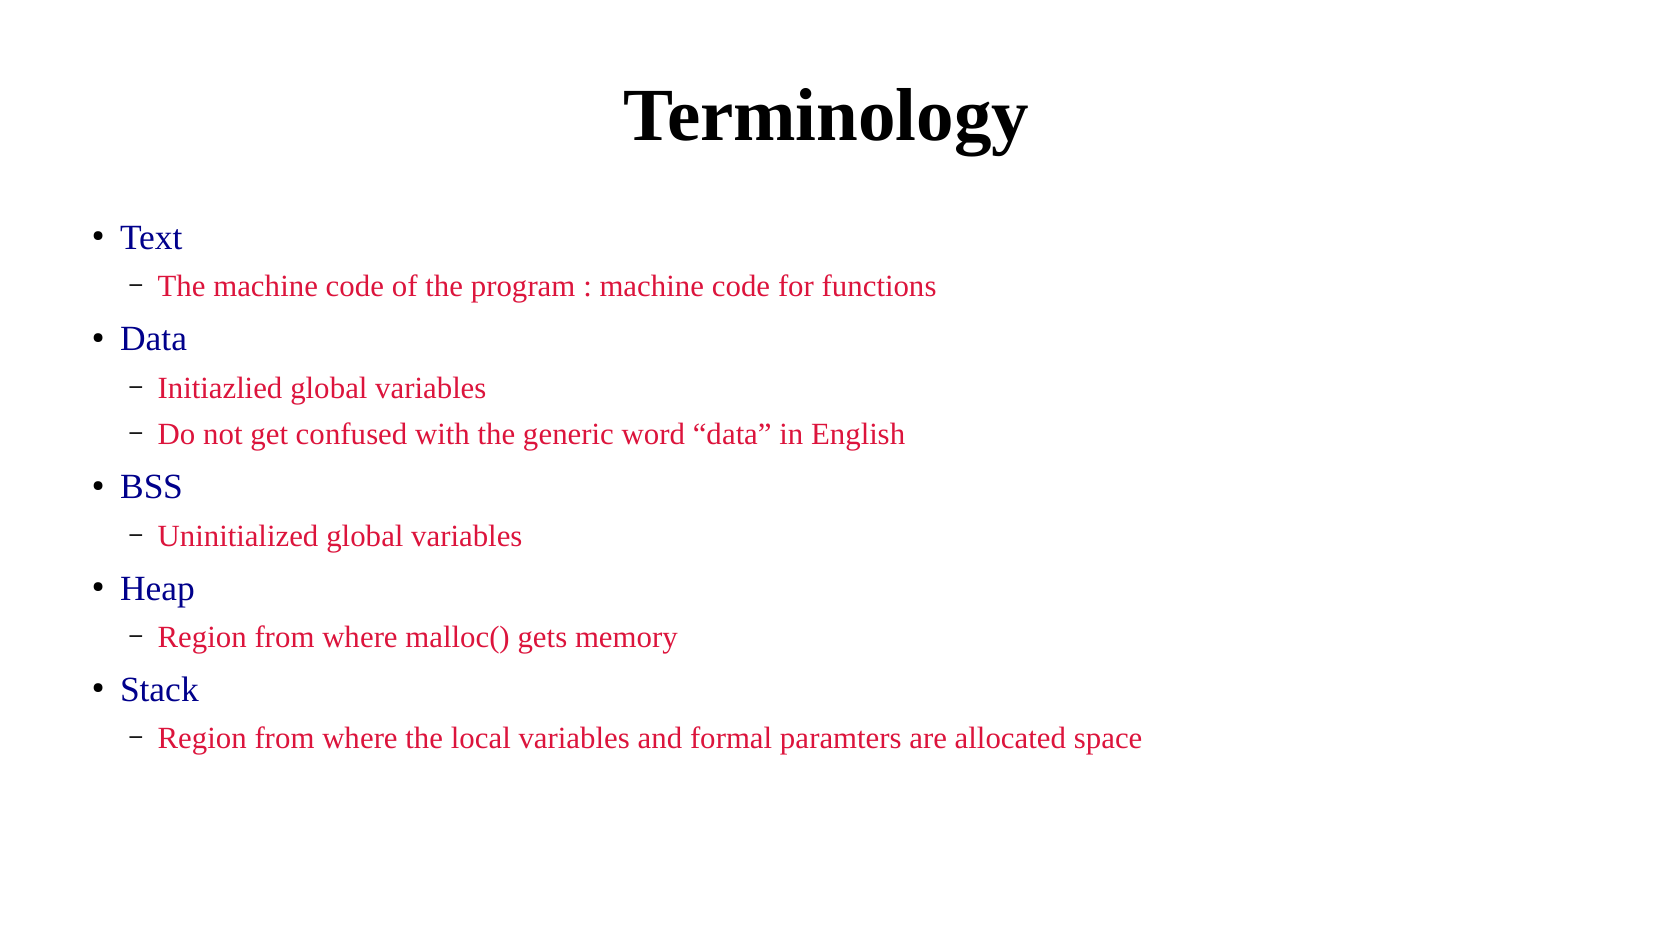

# Terminology
Text
The machine code of the program : machine code for functions
Data
Initiazlied global variables
Do not get confused with the generic word “data” in English
BSS
Uninitialized global variables
Heap
Region from where malloc() gets memory
Stack
Region from where the local variables and formal paramters are allocated space